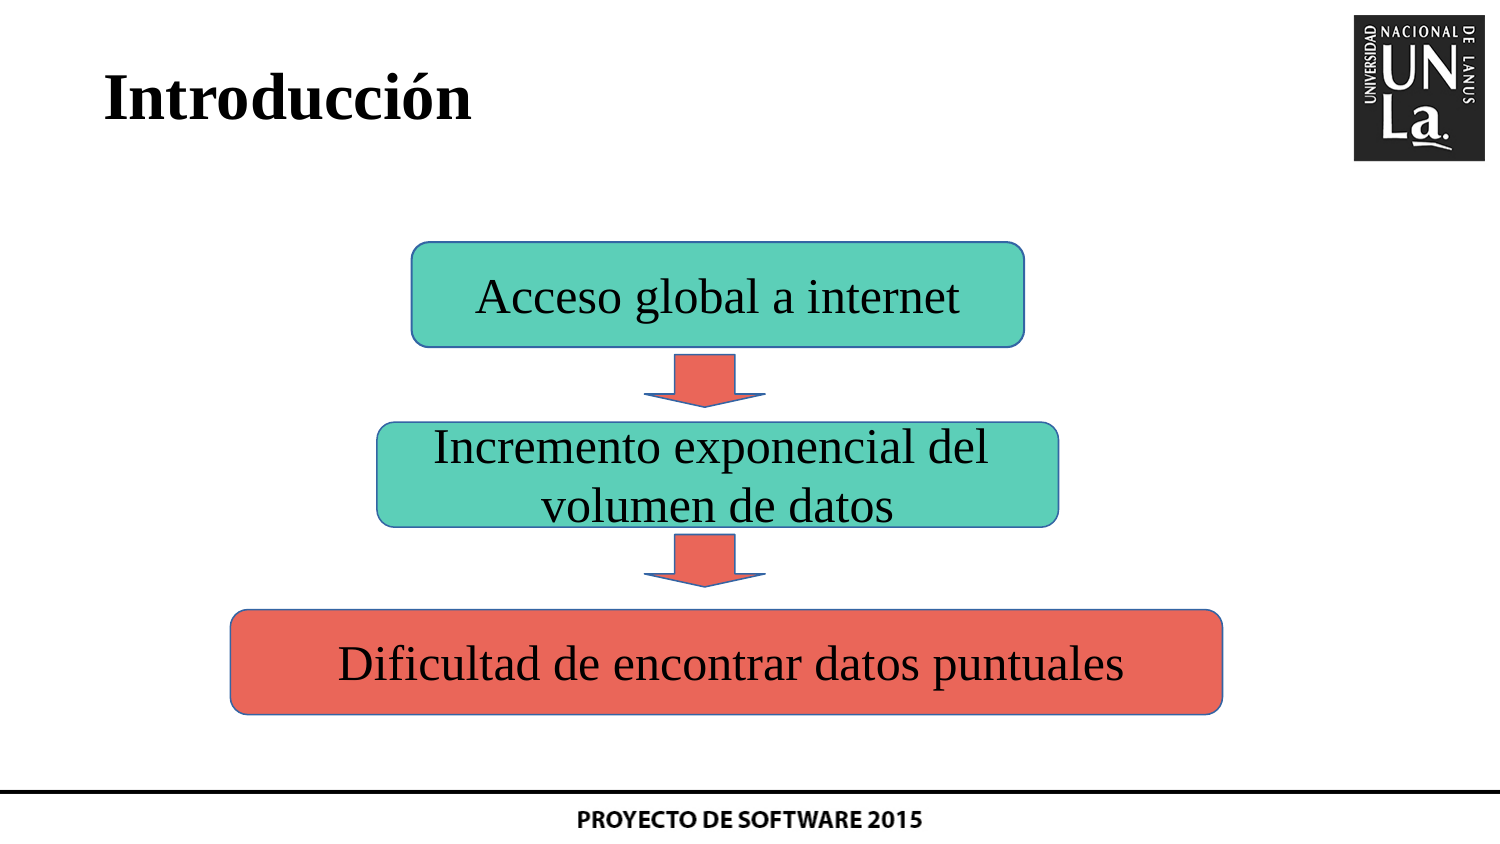

# Introducción
Acceso global a internet
Incremento exponencial del
volumen de datos
 Dificultad de encontrar datos puntuales